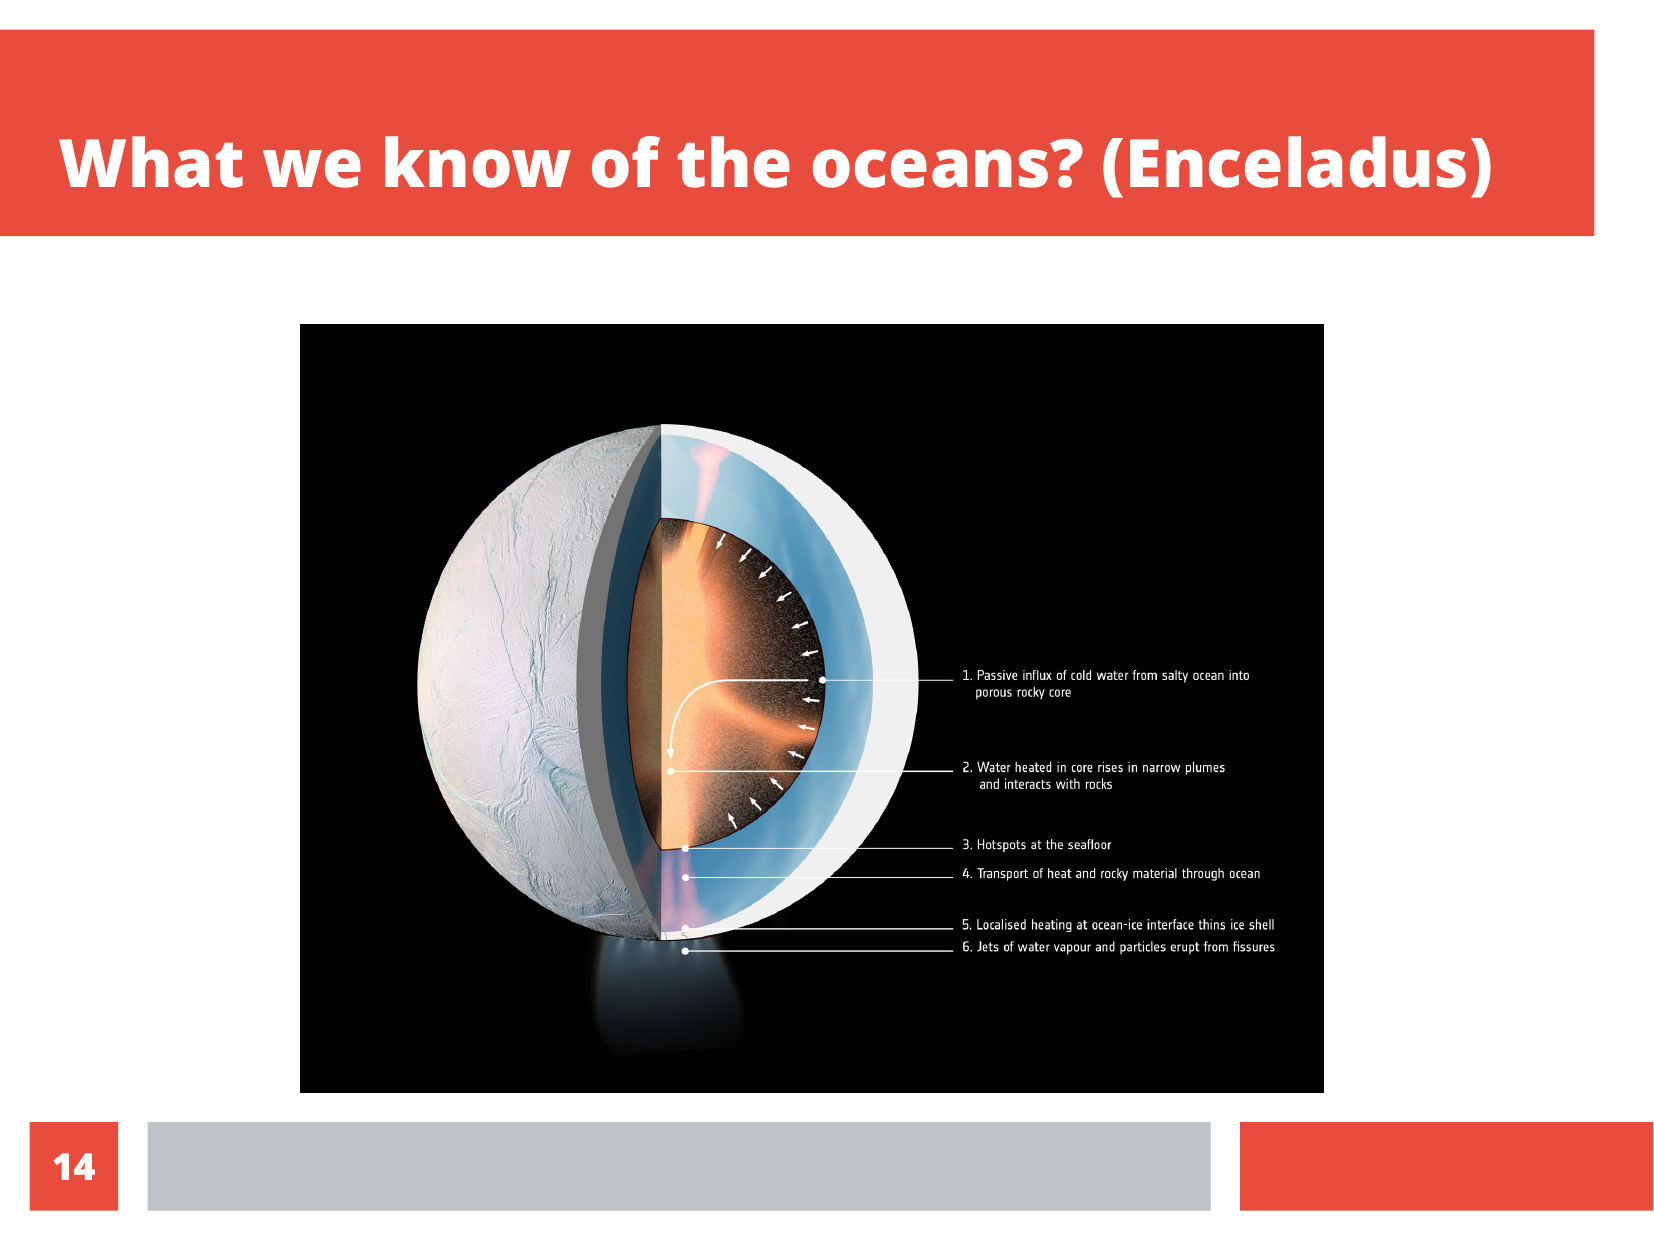

# What we know of the oceans? (Enceladus)
14